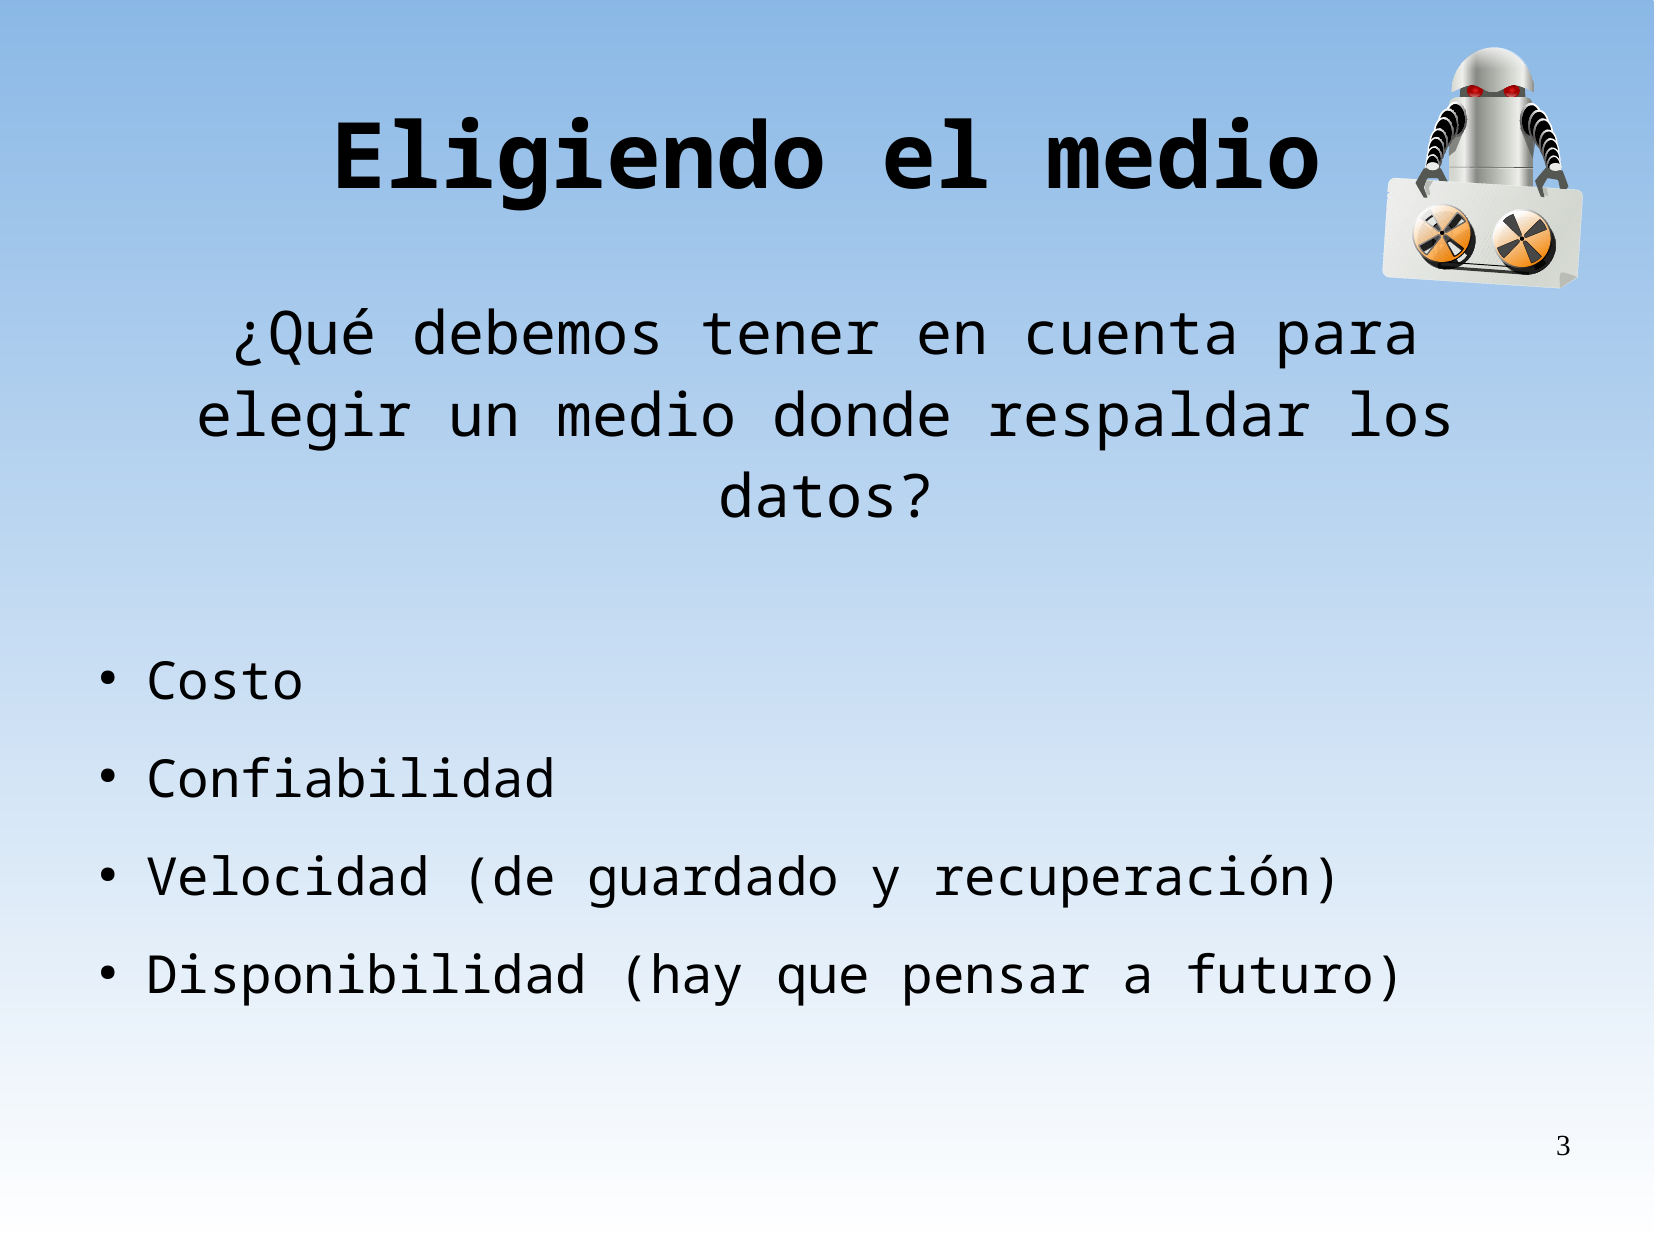

# Eligiendo el medio
¿Qué debemos tener en cuenta para
elegir un medio donde respaldar los
datos?
Costo
Confiabilidad
Velocidad (de guardado y recuperación)
Disponibilidad (hay que pensar a futuro)
3